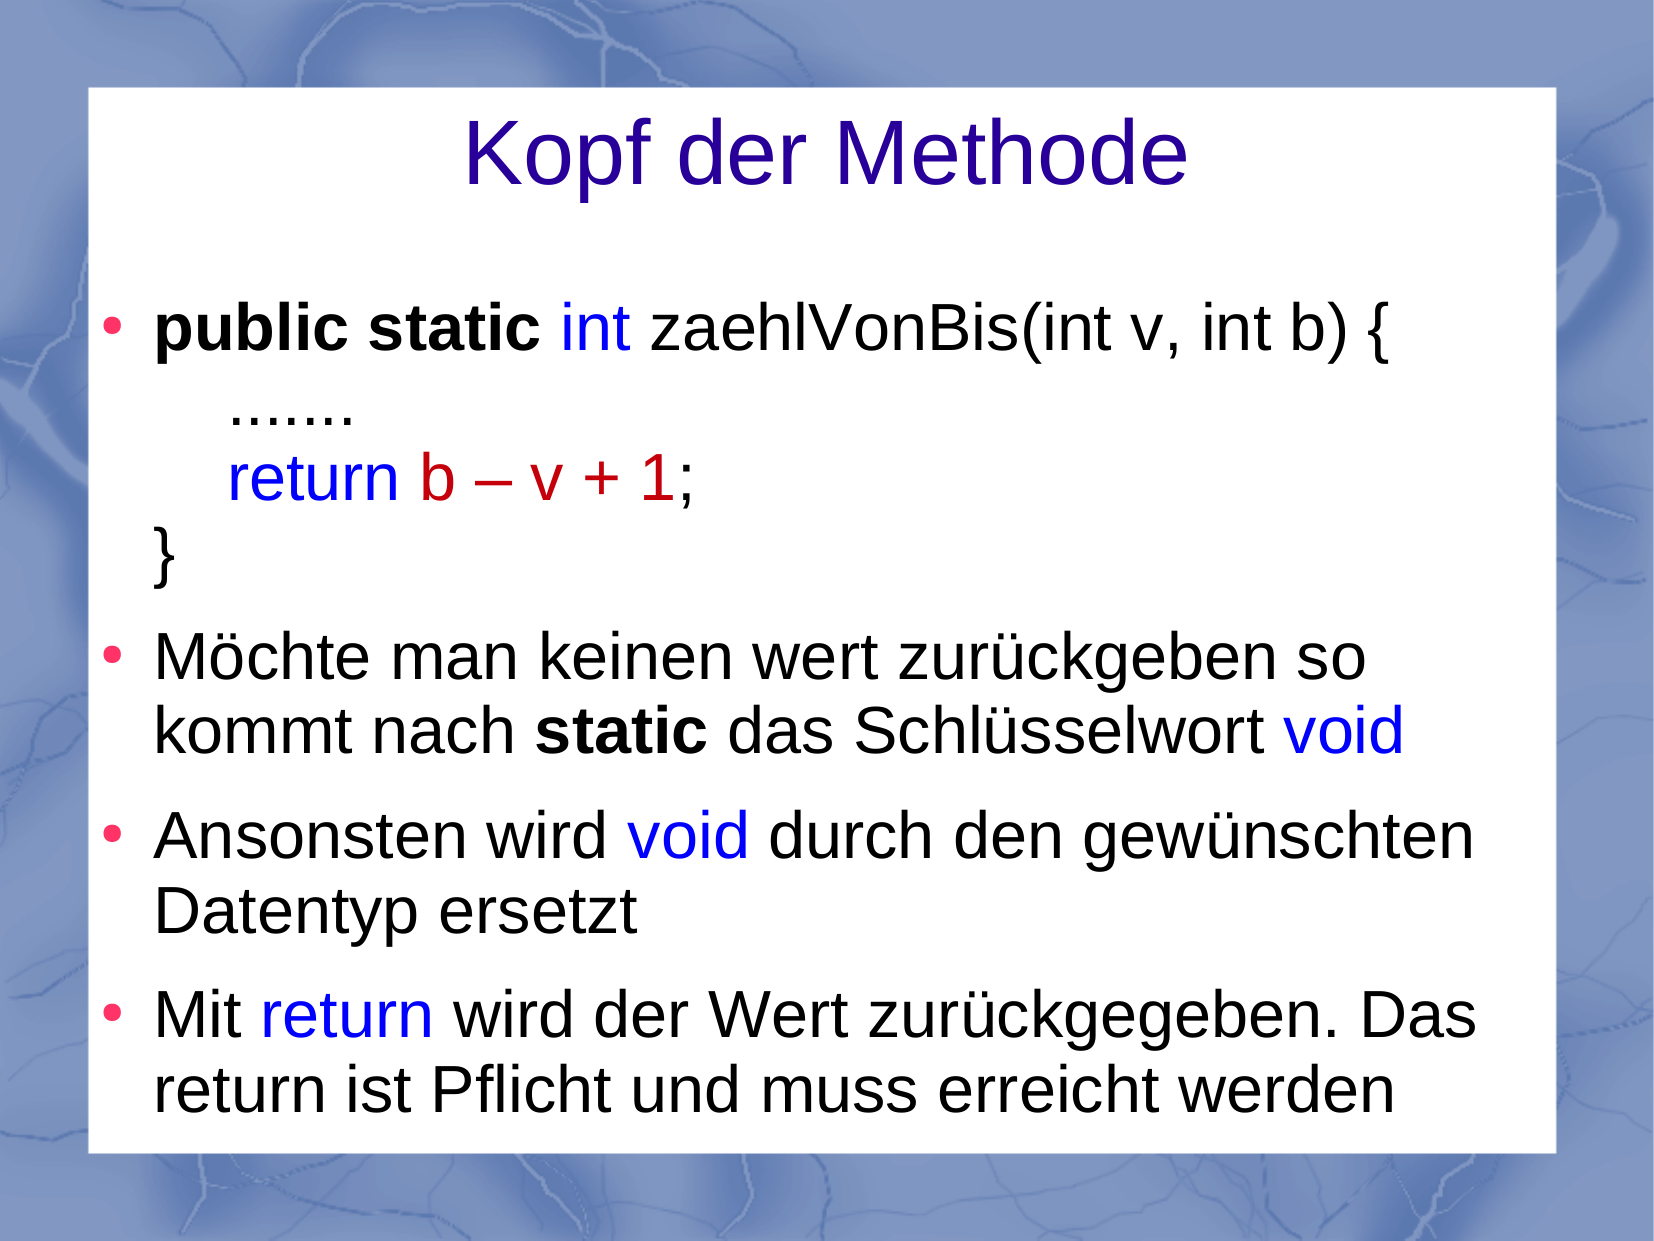

# Kopf der Methode
public static int zaehlVonBis(int v, int b) {
	.......
	return b – v + 1;
}
Möchte man keinen wert zurückgeben so kommt nach static das Schlüsselwort void
Ansonsten wird void durch den gewünschten Datentyp ersetzt
Mit return wird der Wert zurückgegeben. Das return ist Pflicht und muss erreicht werden